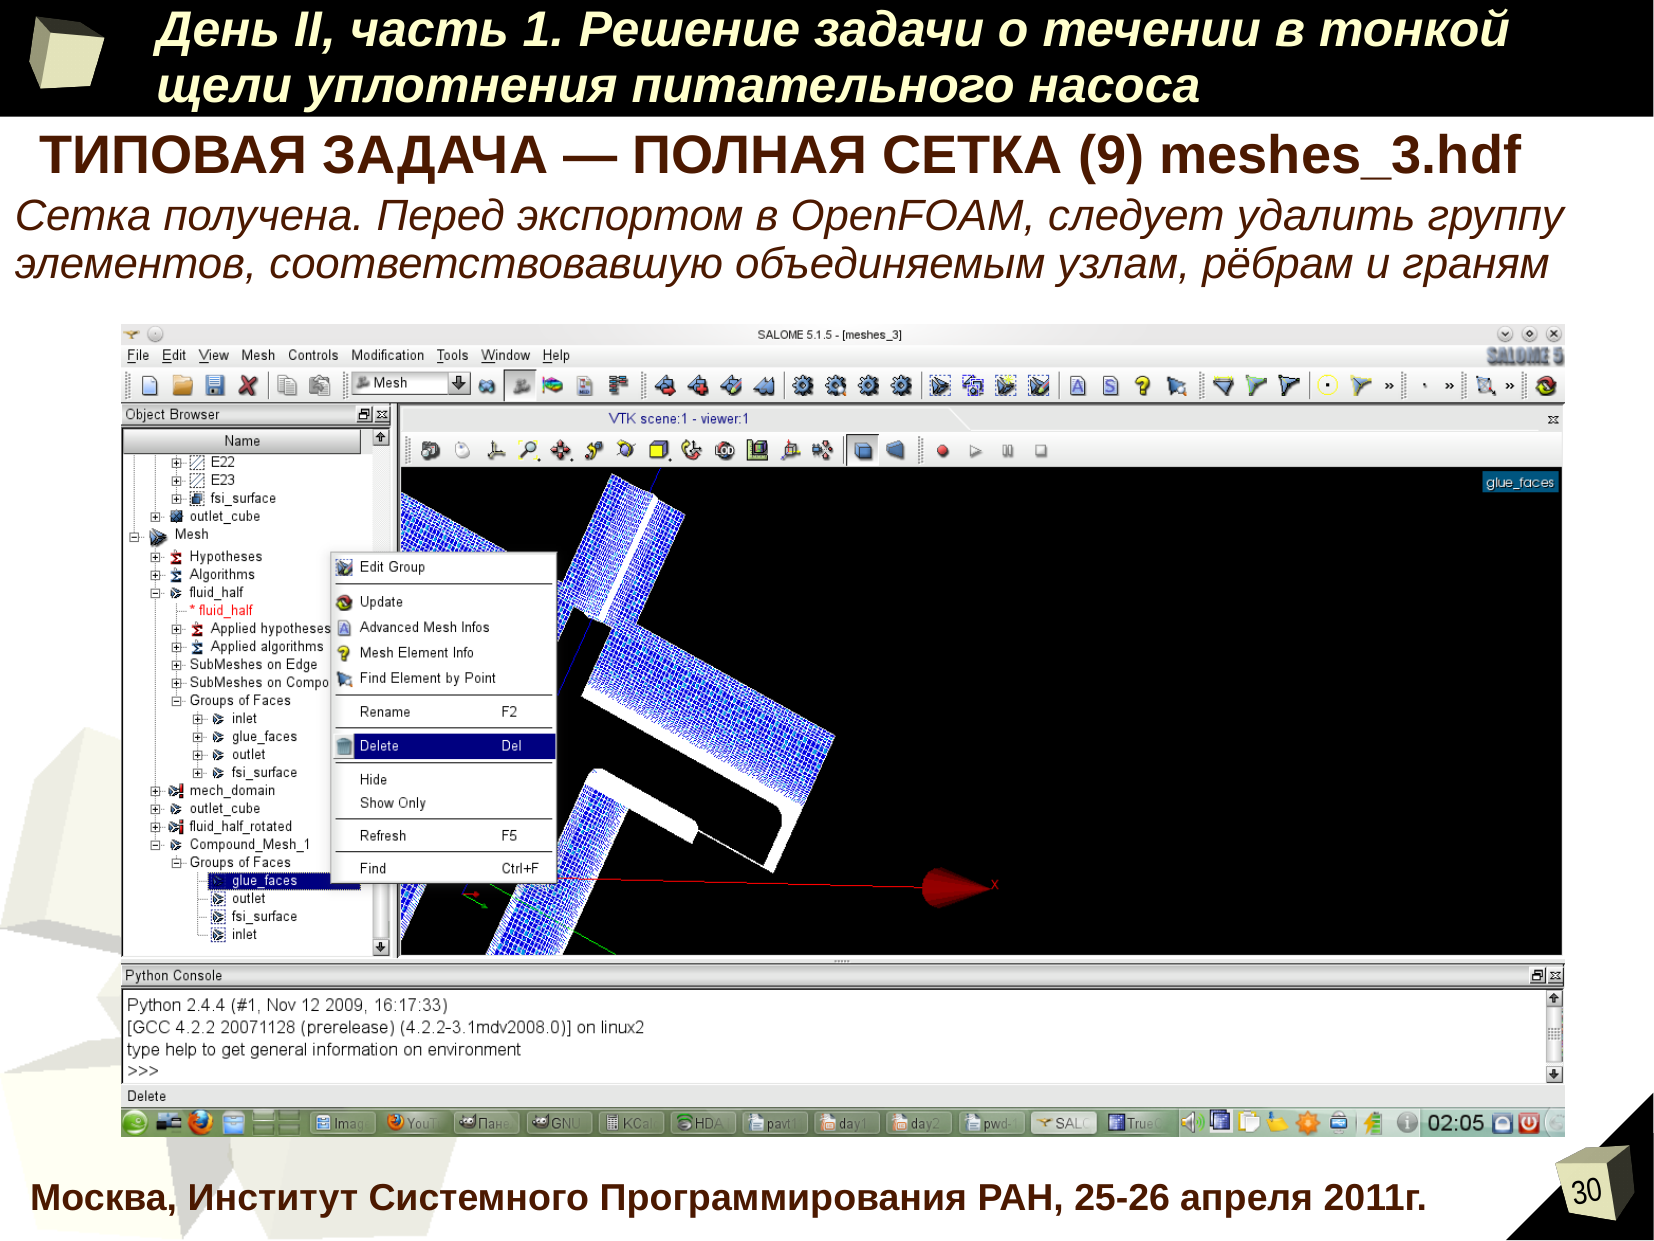

ТИПОВАЯ ЗАДАЧА — ПОЛНАЯ СЕТКА (9) meshes_3.hdf
Сетка получена. Перед экспортом в OpenFOAM, следует удалить группу элементов, соответствовавшую объединяемым узлам, рёбрам и граням